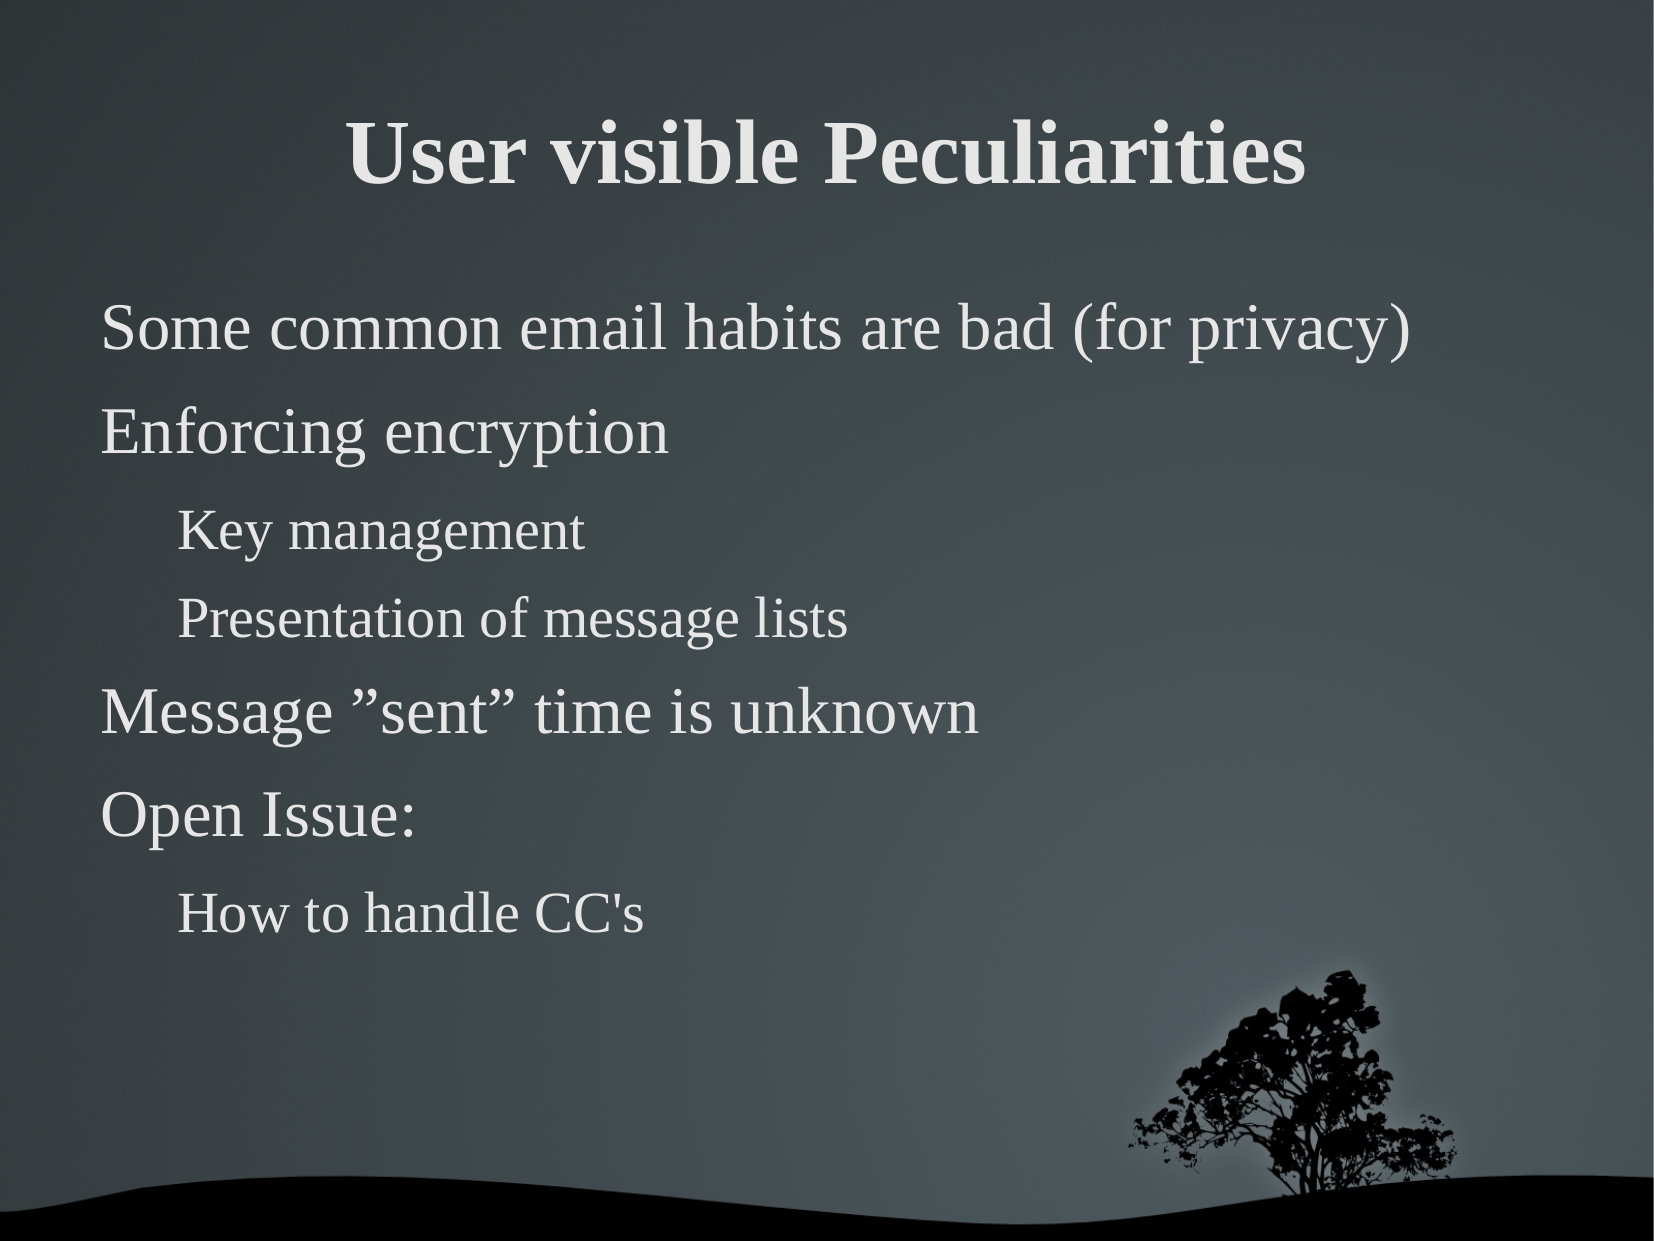

# User visible Peculiarities
Some common email habits are bad (for privacy)
Enforcing encryption
Key management
Presentation of message lists
Message ”sent” time is unknown
Open Issue:
How to handle CC's